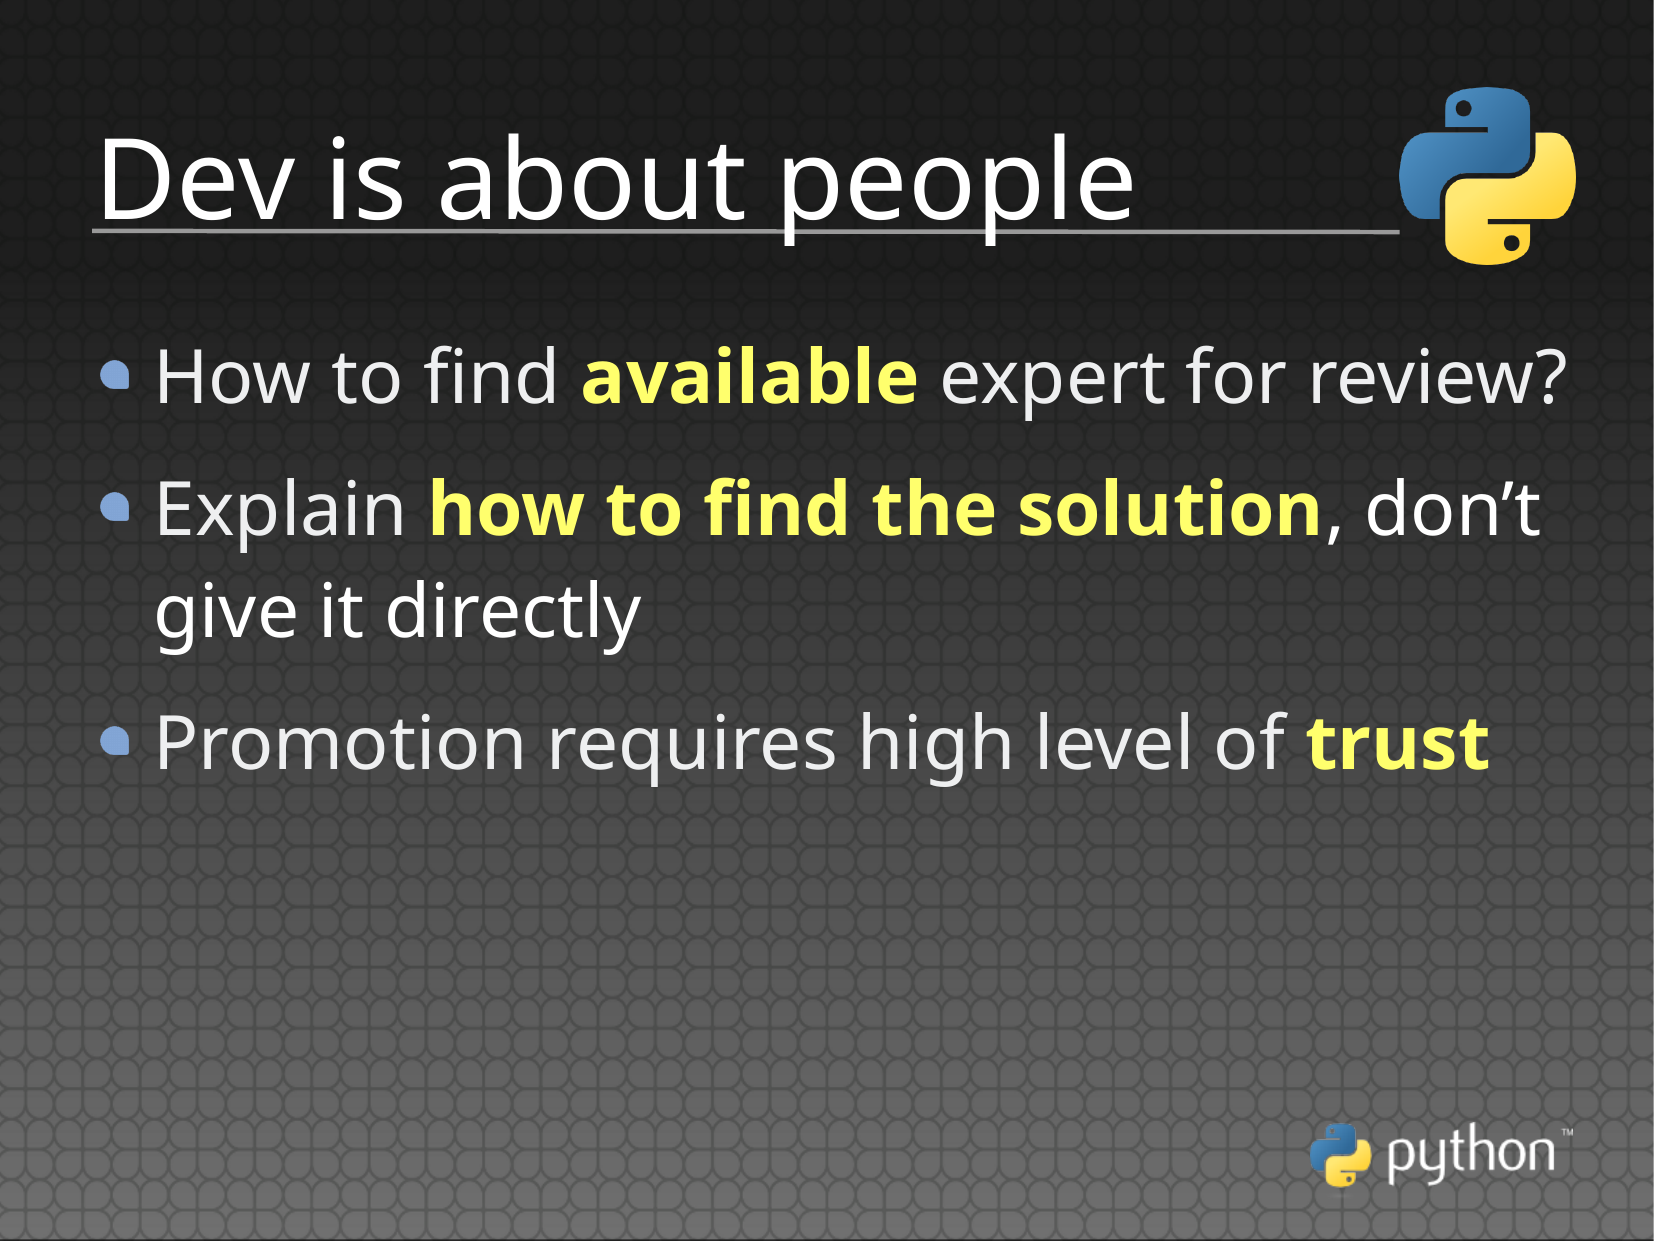

Dev is about people
# How to find available expert for review?
Explain how to find the solution, don’t give it directly
Promotion requires high level of trust